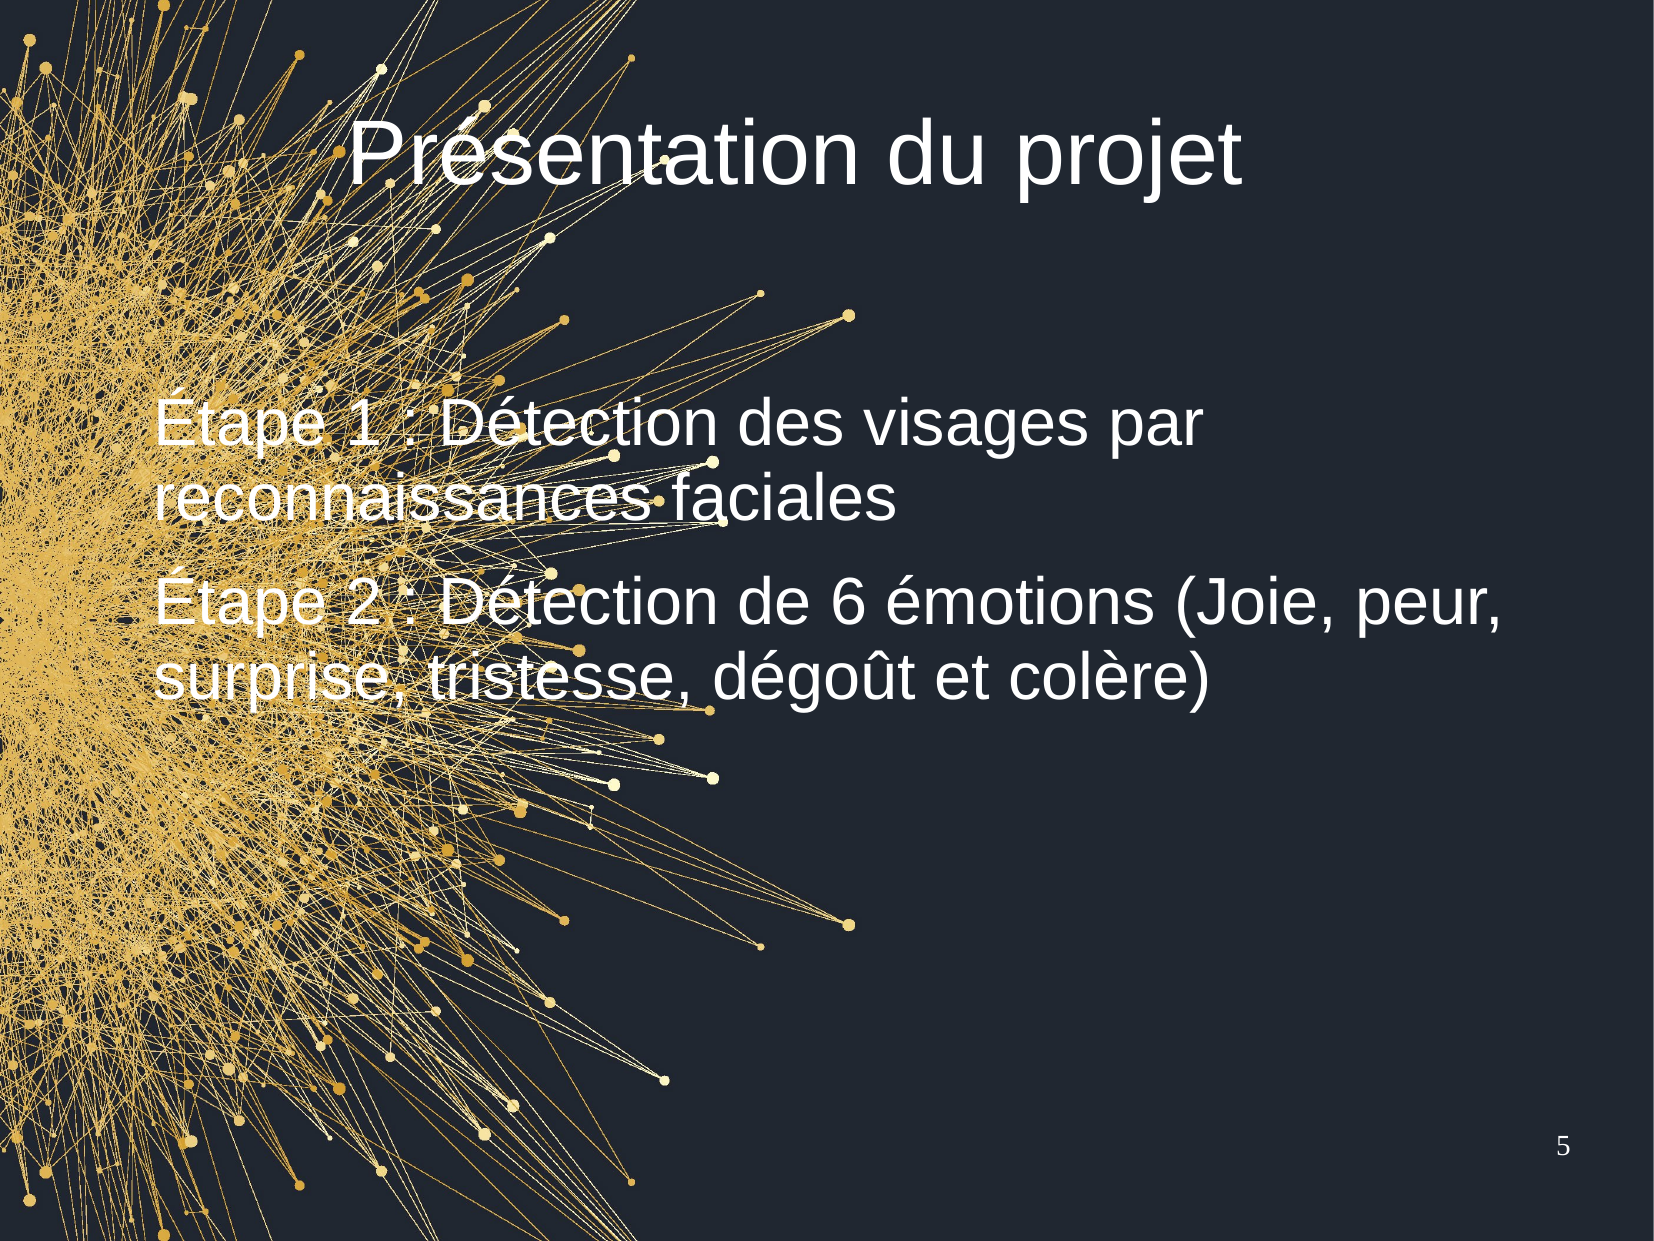

# Présentation du projet
Étape 1 : Détection des visages par reconnaissances faciales
Étape 2 : Détection de 6 émotions (Joie, peur, surprise, tristesse, dégoût et colère)
5